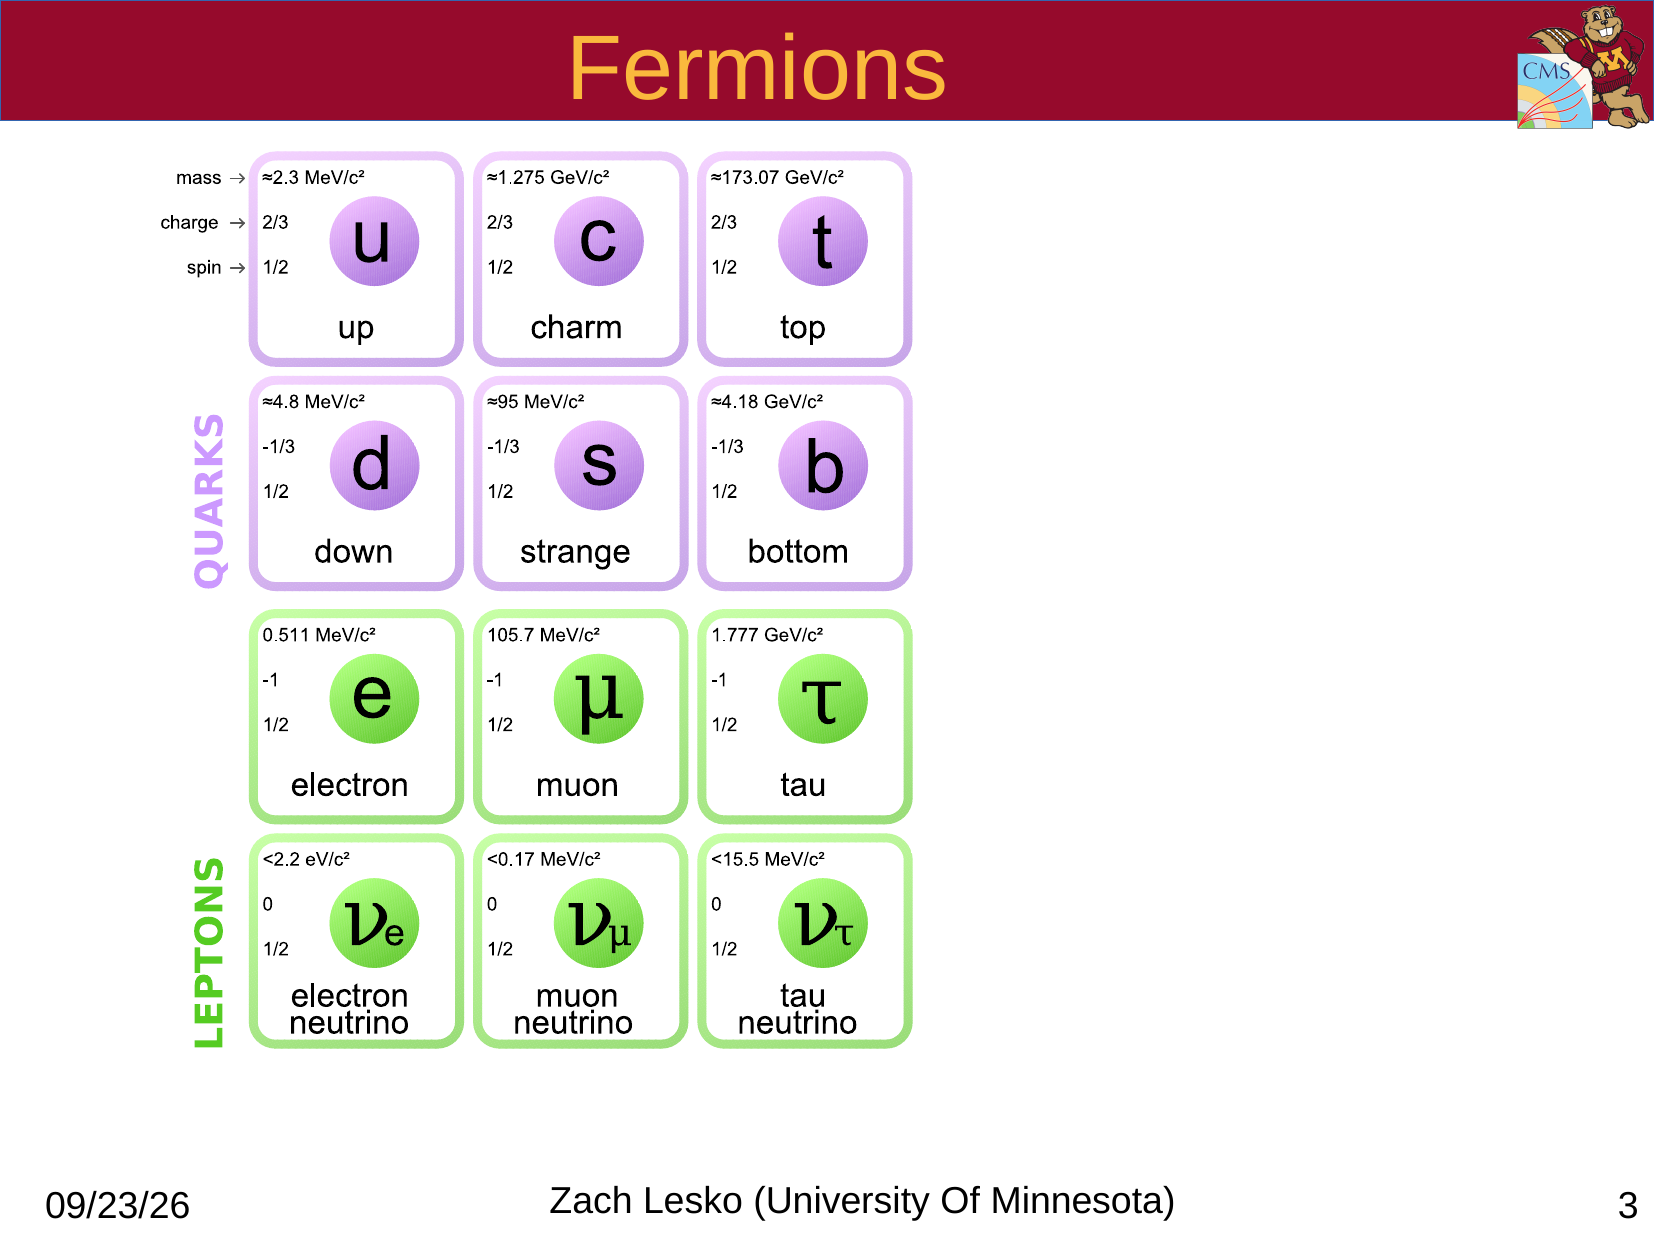

# Fermions
Zach Lesko (University Of Minnesota)
3